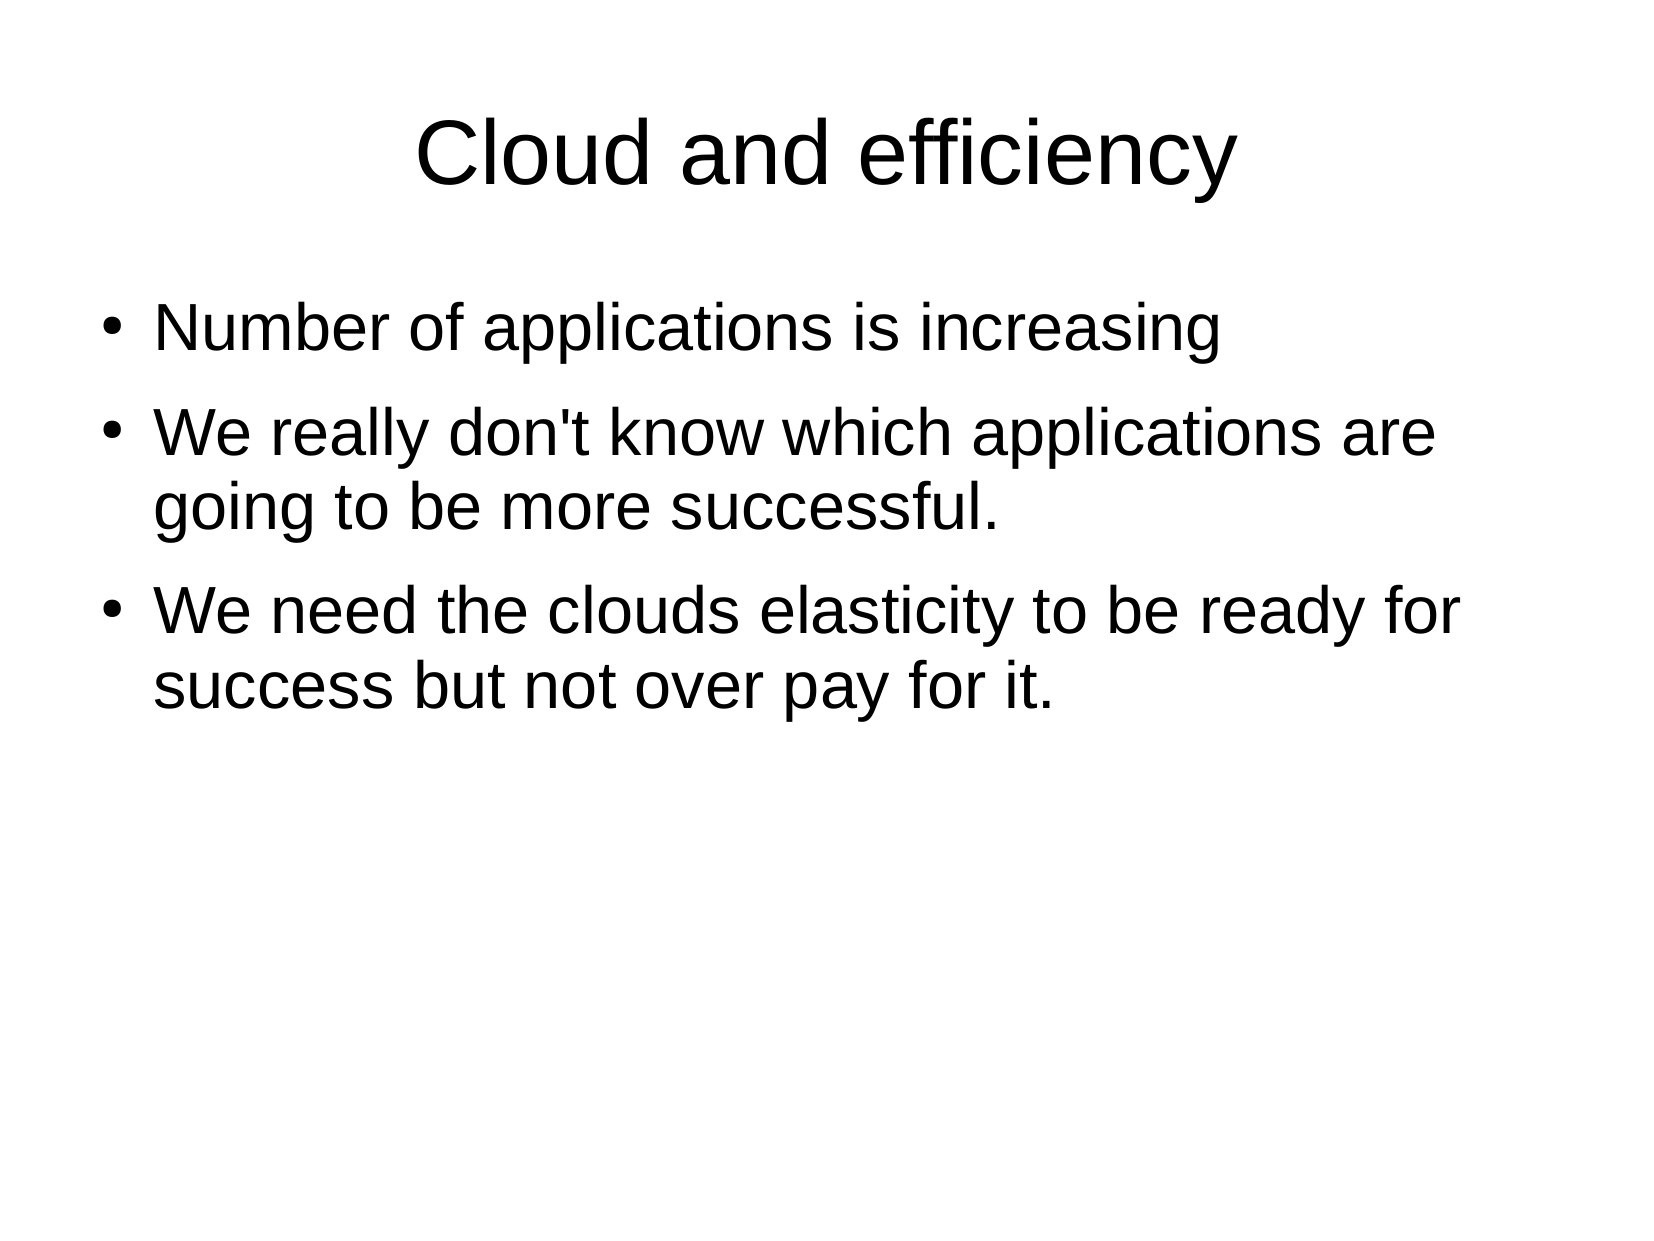

# Cloud and efficiency
Number of applications is increasing
We really don't know which applications are going to be more successful.
We need the clouds elasticity to be ready for success but not over pay for it.